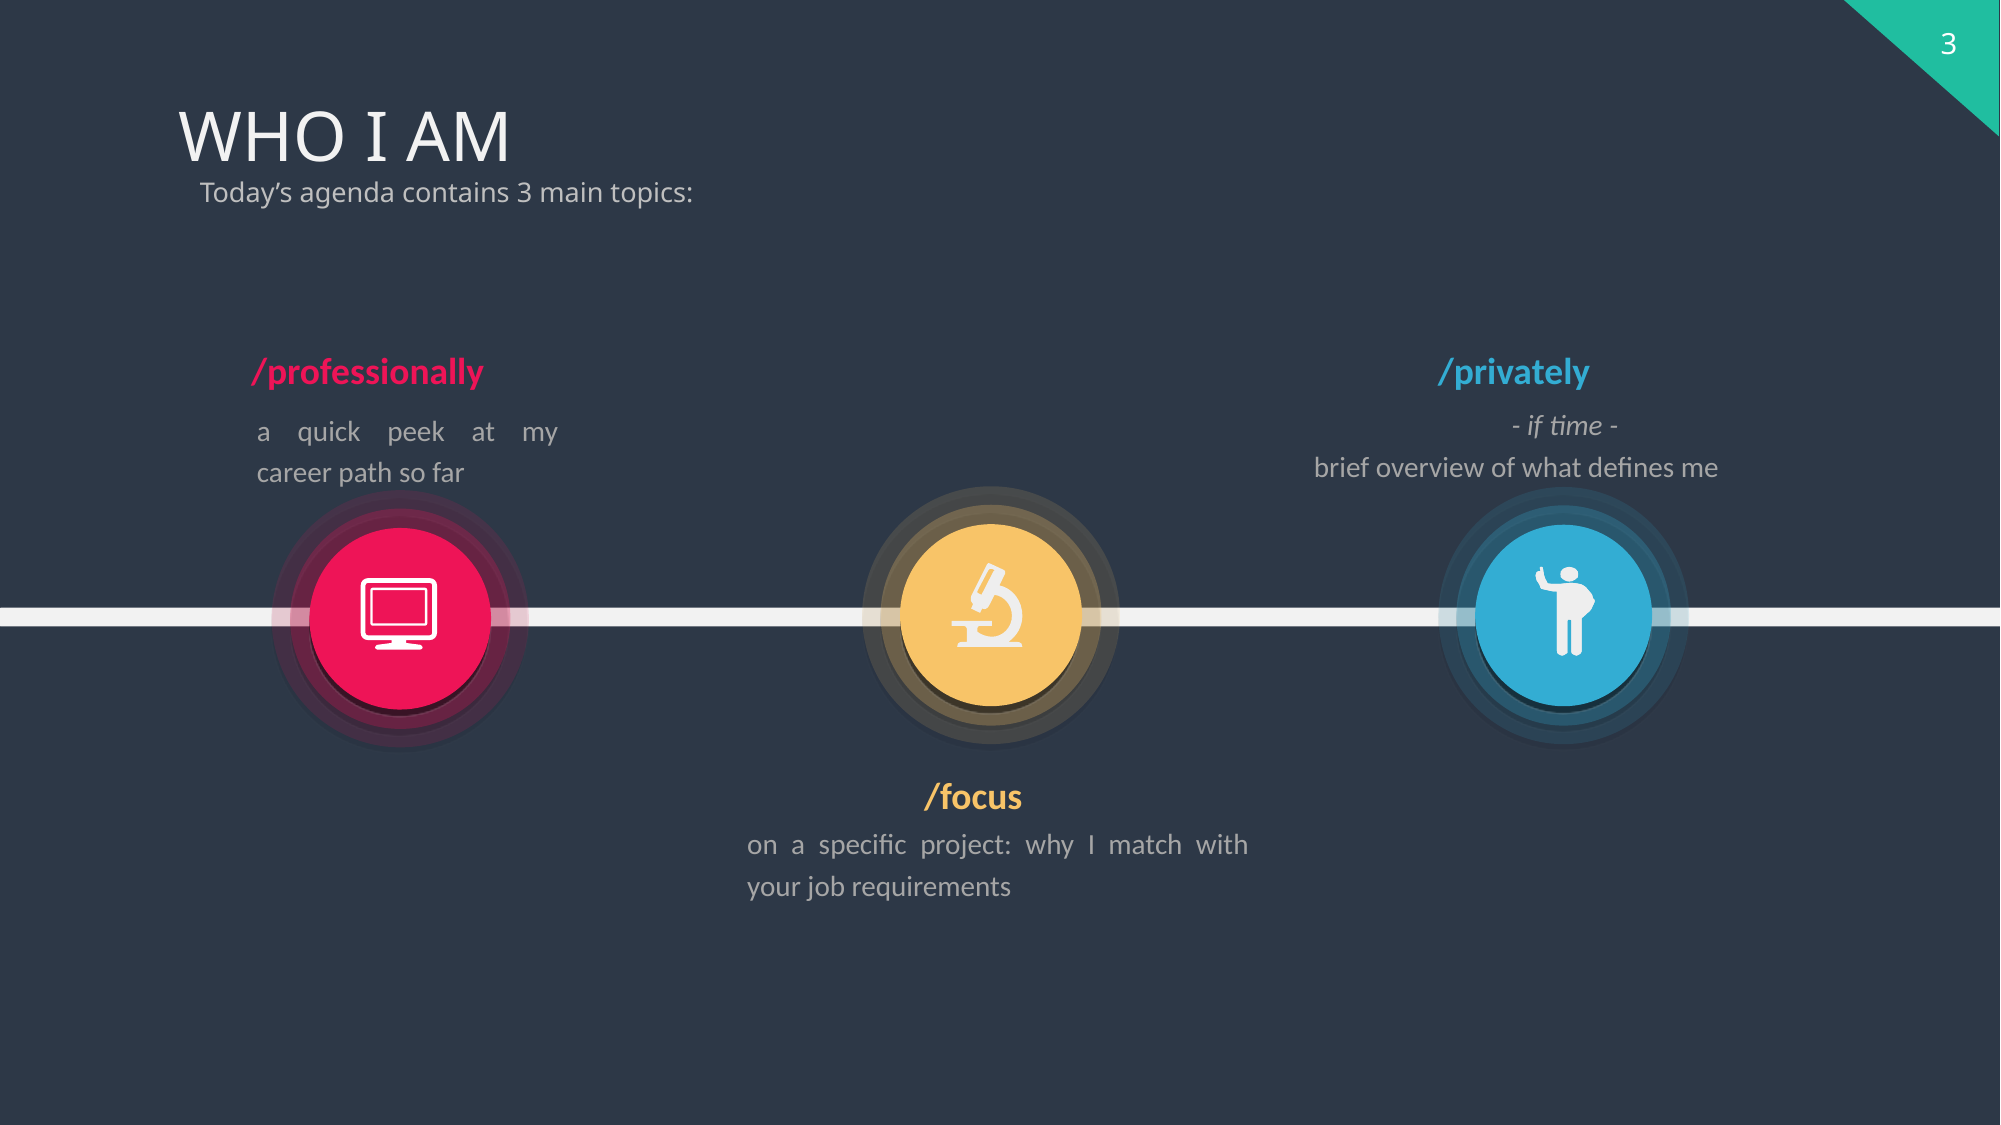

# WHO I AM
Today’s agenda contains 3 main topics:
/professionally
/privately
- if time -
brief overview of what defines me
a quick peek at my career path so far
/focus
on a specific project: why I match with your job requirements